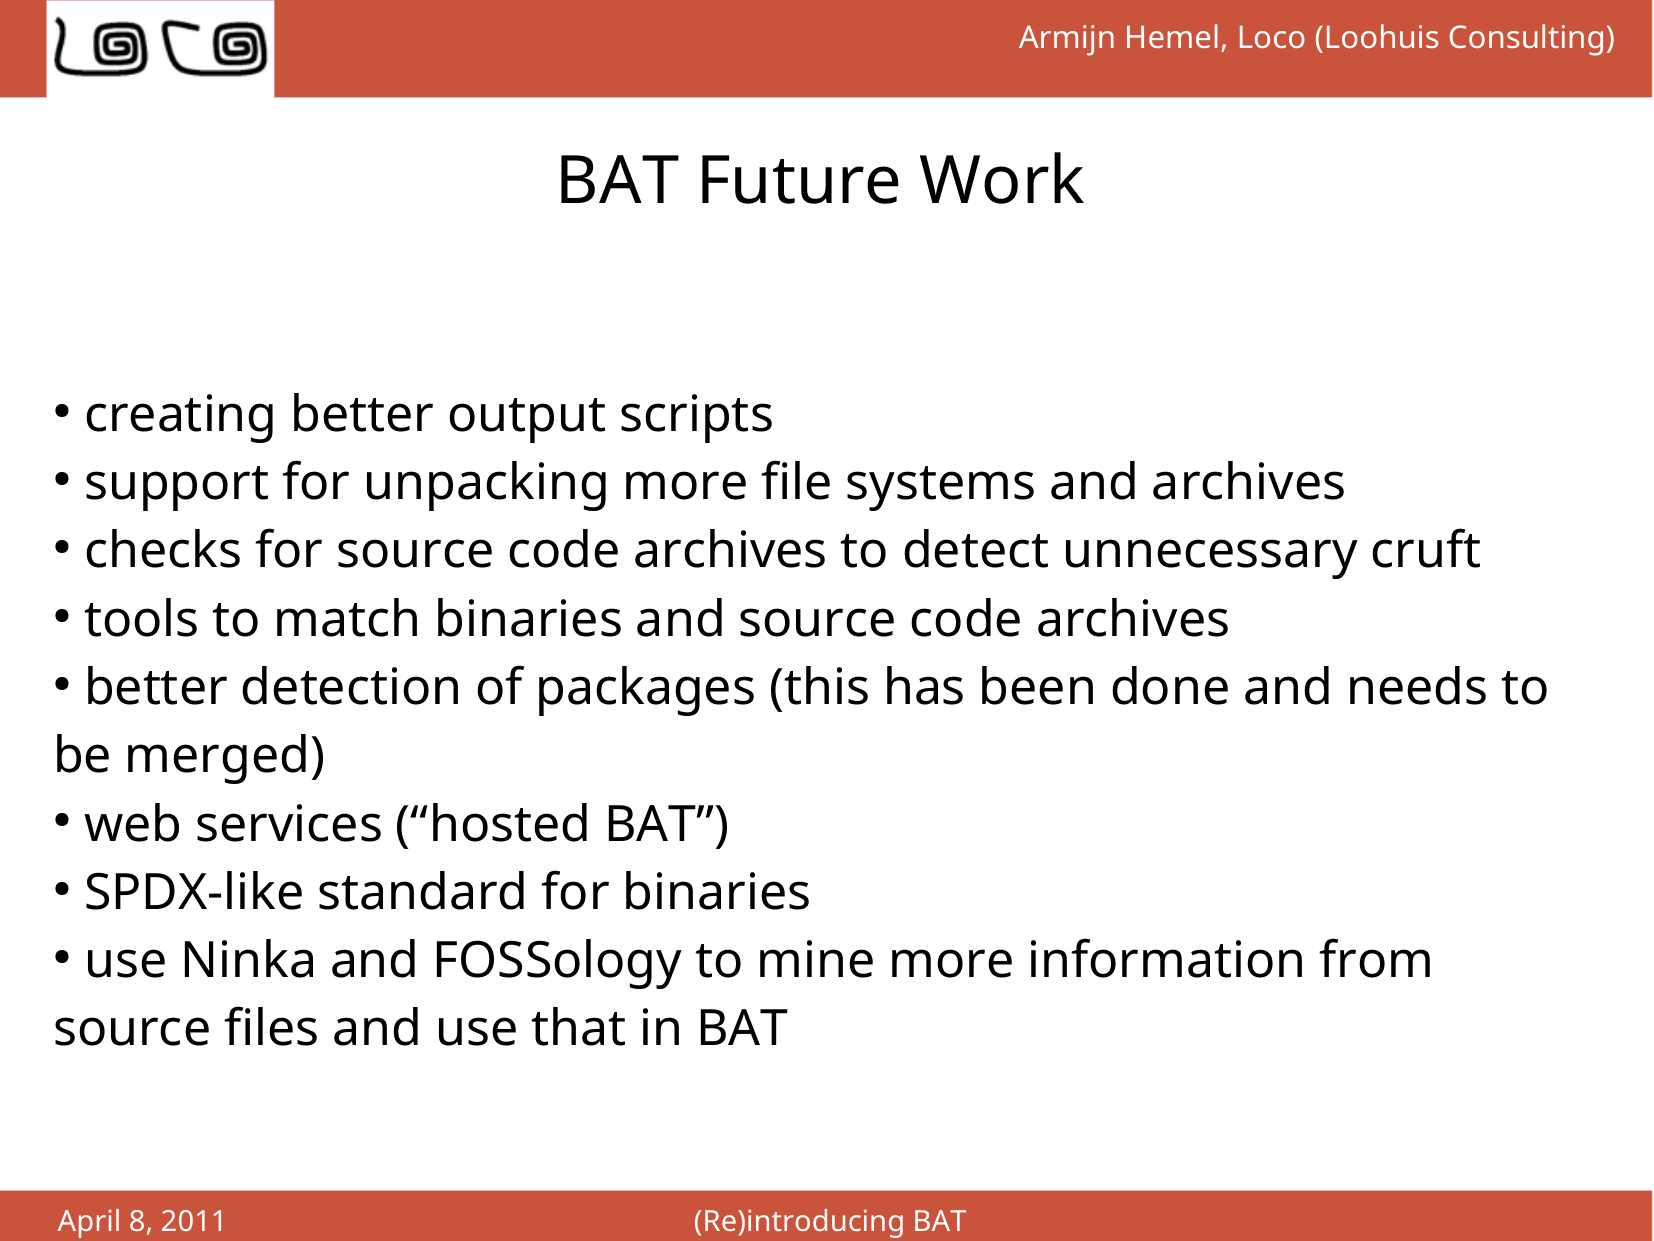

# BAT Future Work
 creating better output scripts
 support for unpacking more file systems and archives
 checks for source code archives to detect unnecessary cruft
 tools to match binaries and source code archives
 better detection of packages (this has been done and needs to be merged)
 web services (“hosted BAT”)
 SPDX-like standard for binaries
 use Ninka and FOSSology to mine more information from source files and use that in BAT
Comet: practical solution or crutch?